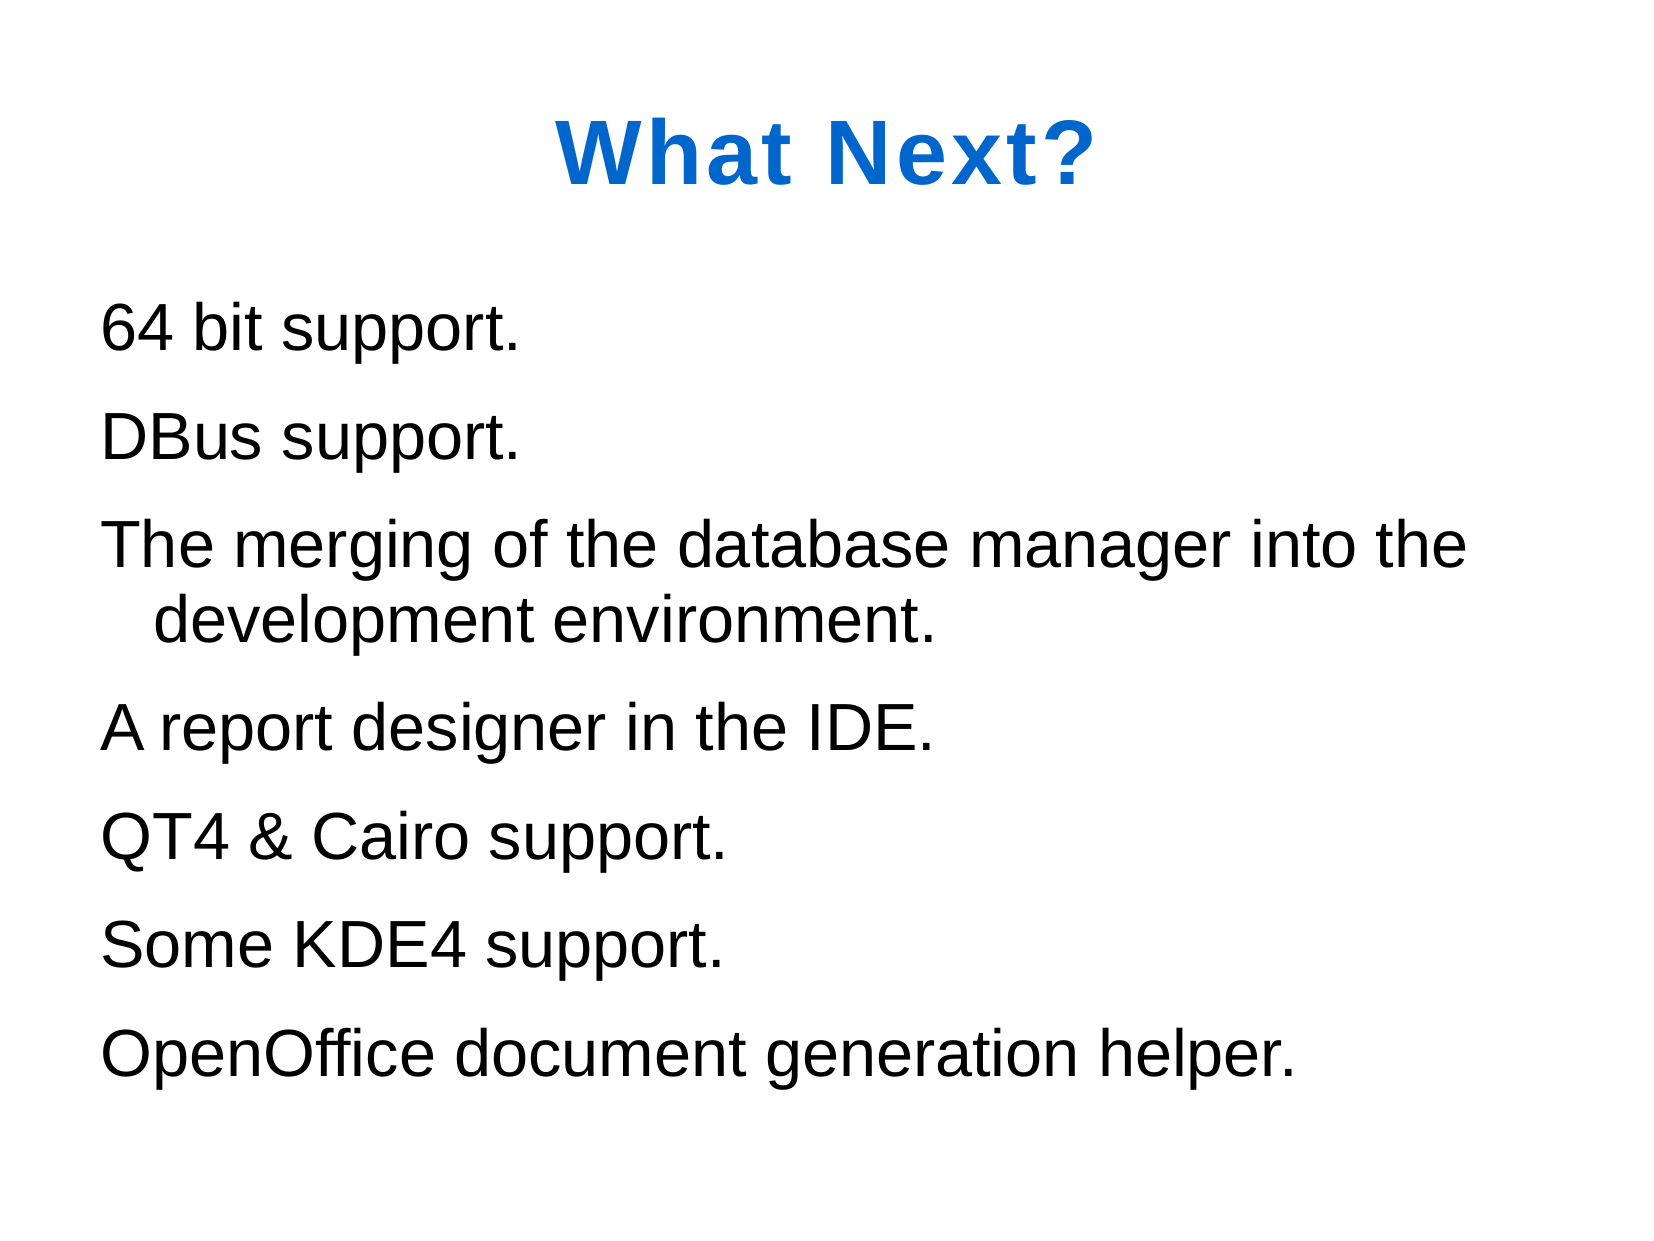

# What Next?
64 bit support.
DBus support.
The merging of the database manager into the development environment.
A report designer in the IDE.
QT4 & Cairo support.
Some KDE4 support.
OpenOffice document generation helper.